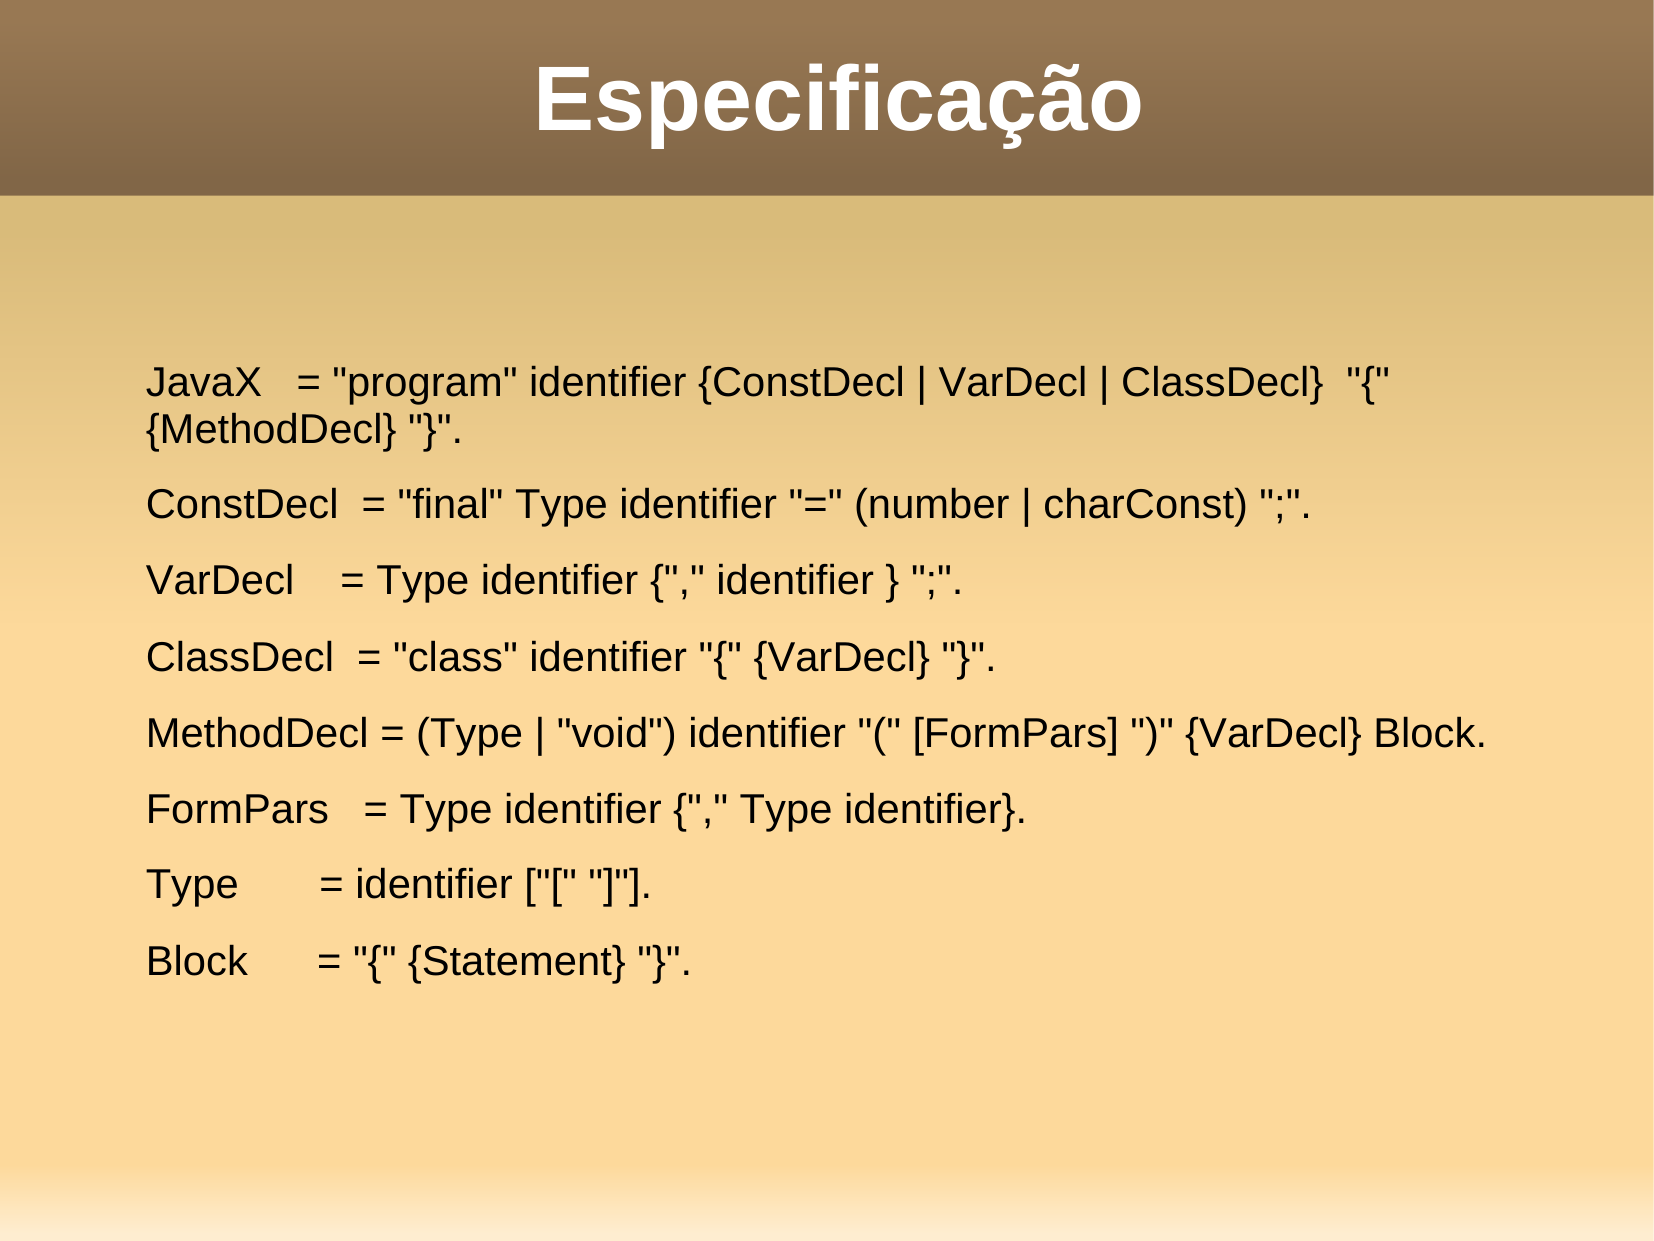

Especificação
# JavaX = "program" identifier {ConstDecl | VarDecl | ClassDecl} "{" {MethodDecl} "}".
ConstDecl = "final" Type identifier "=" (number | charConst) ";".
VarDecl = Type identifier {"," identifier } ";".
ClassDecl = "class" identifier "{" {VarDecl} "}".
MethodDecl = (Type | "void") identifier "(" [FormPars] ")" {VarDecl} Block.
FormPars = Type identifier {"," Type identifier}.
Type = identifier ["[" "]"].
Block = "{" {Statement} "}".